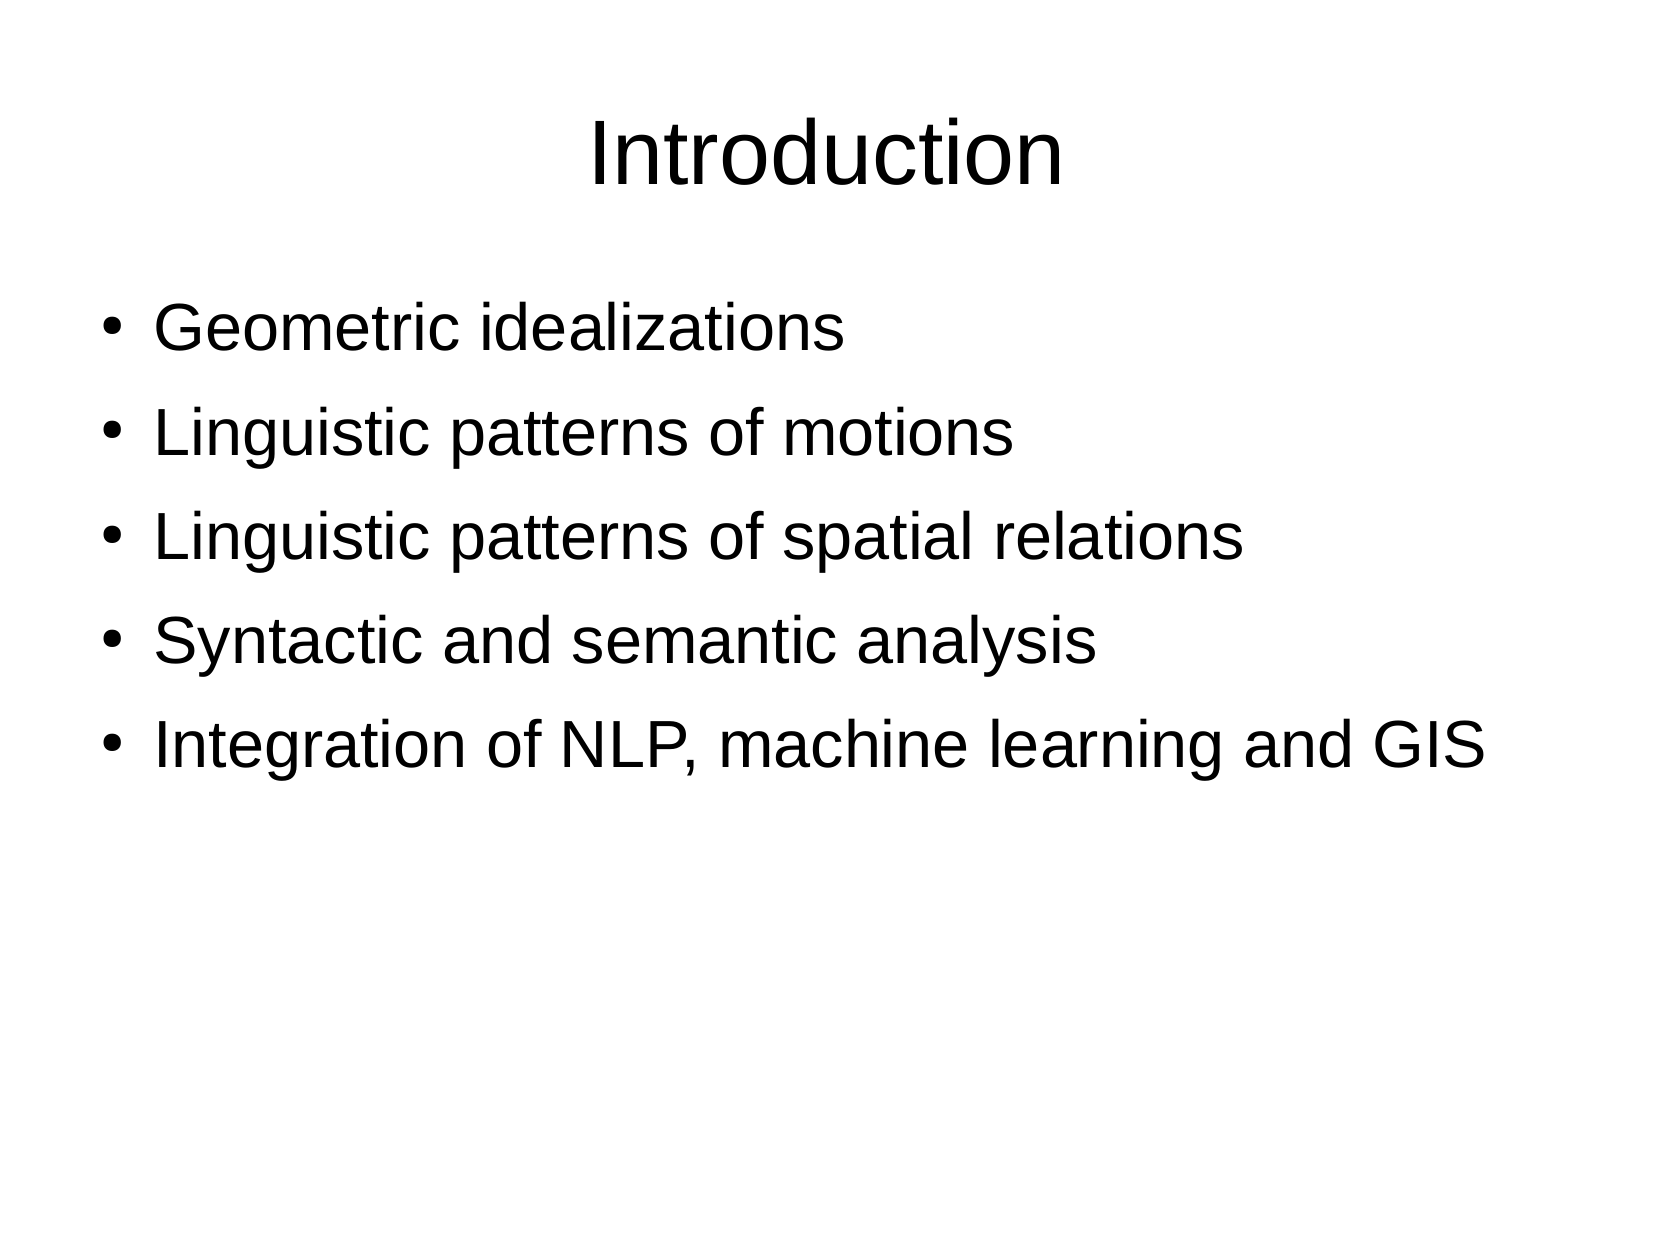

# Introduction
Geometric idealizations
Linguistic patterns of motions
Linguistic patterns of spatial relations
Syntactic and semantic analysis
Integration of NLP, machine learning and GIS